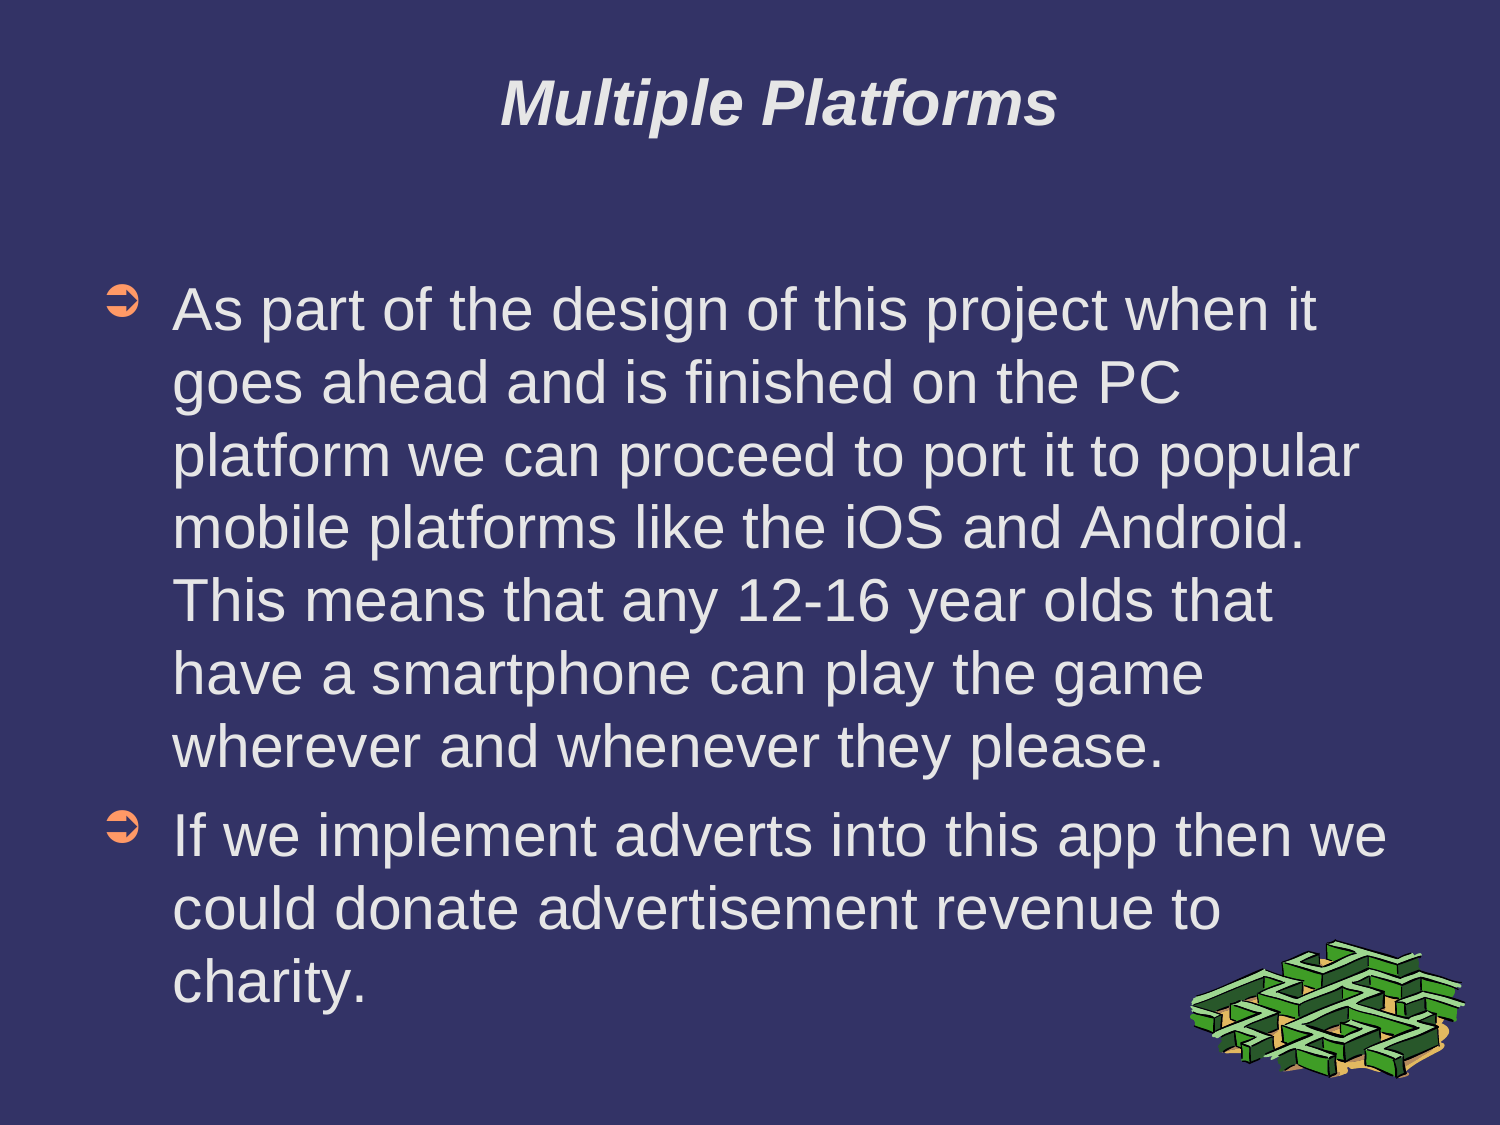

# Multiple Platforms
As part of the design of this project when it goes ahead and is finished on the PC platform we can proceed to port it to popular mobile platforms like the iOS and Android. This means that any 12-16 year olds that have a smartphone can play the game wherever and whenever they please.
If we implement adverts into this app then we could donate advertisement revenue to charity.